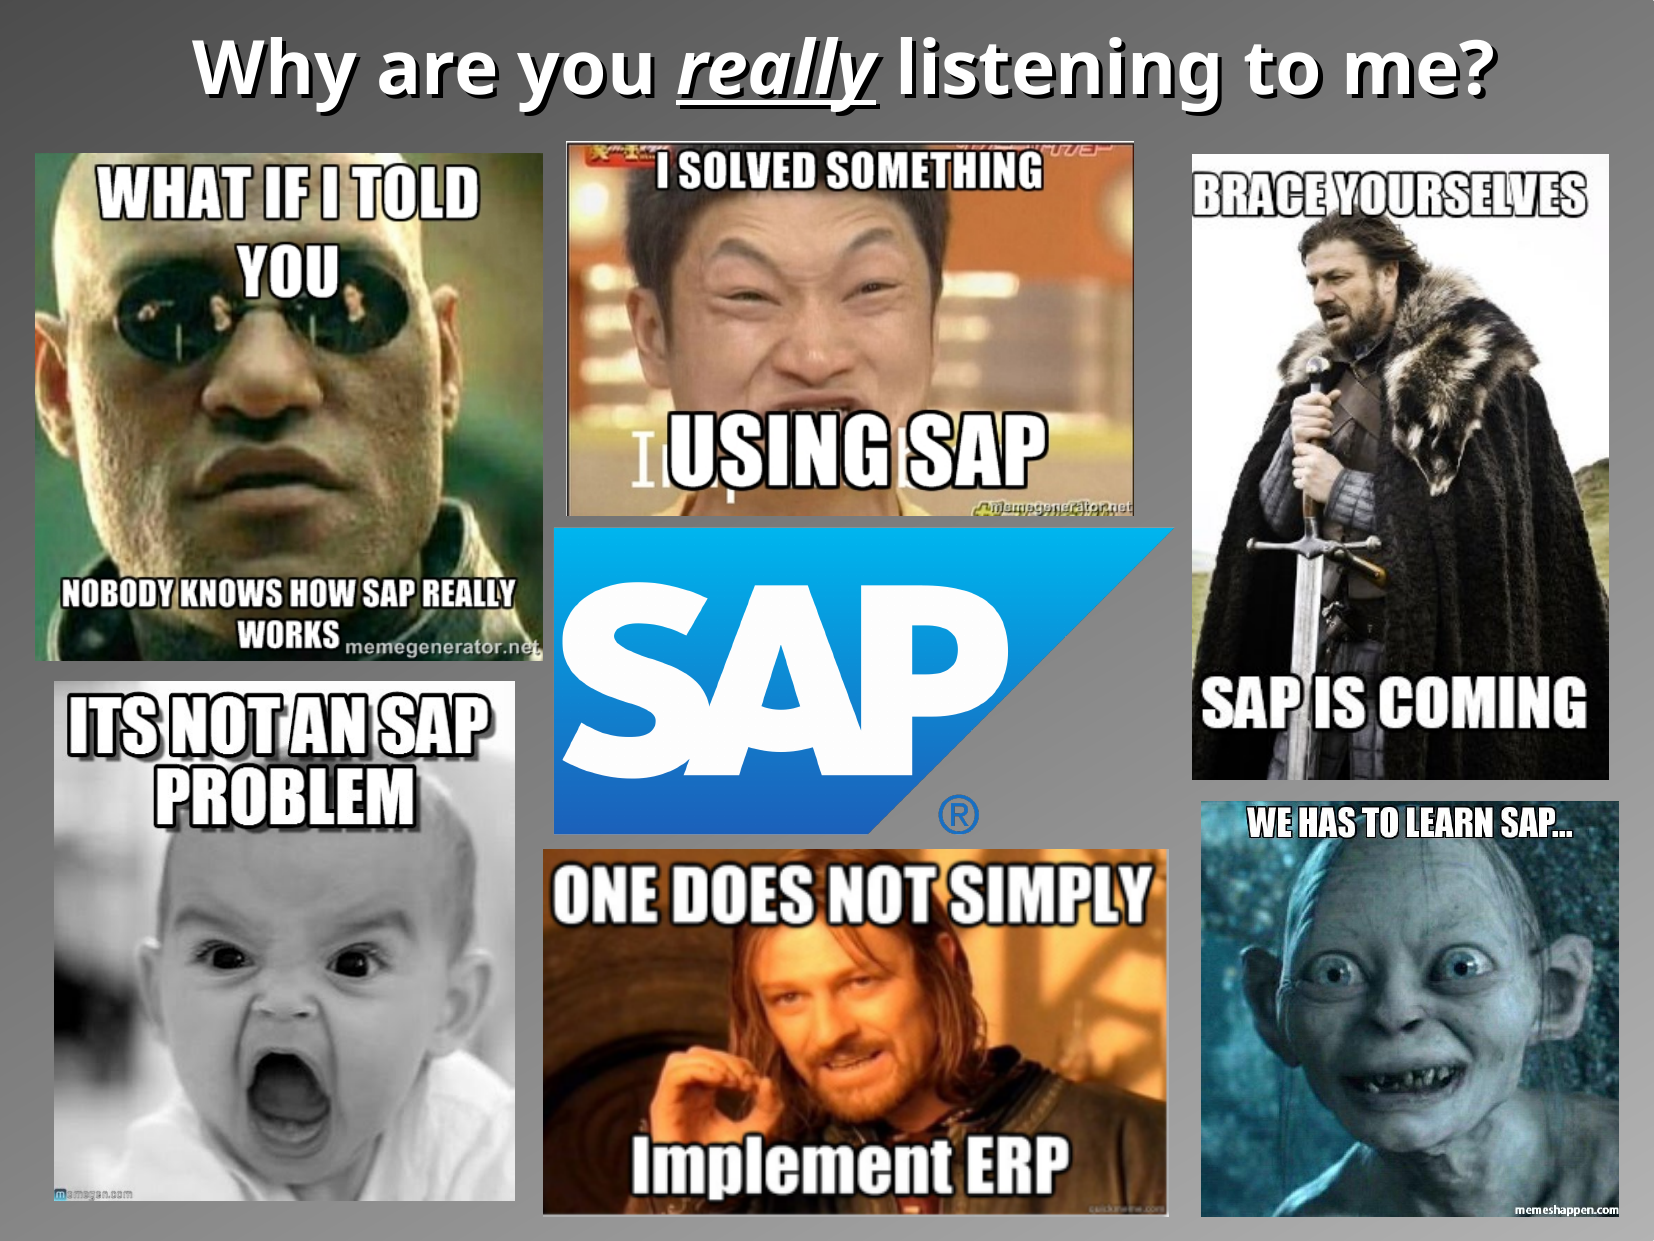

# Why are you really listening to me?